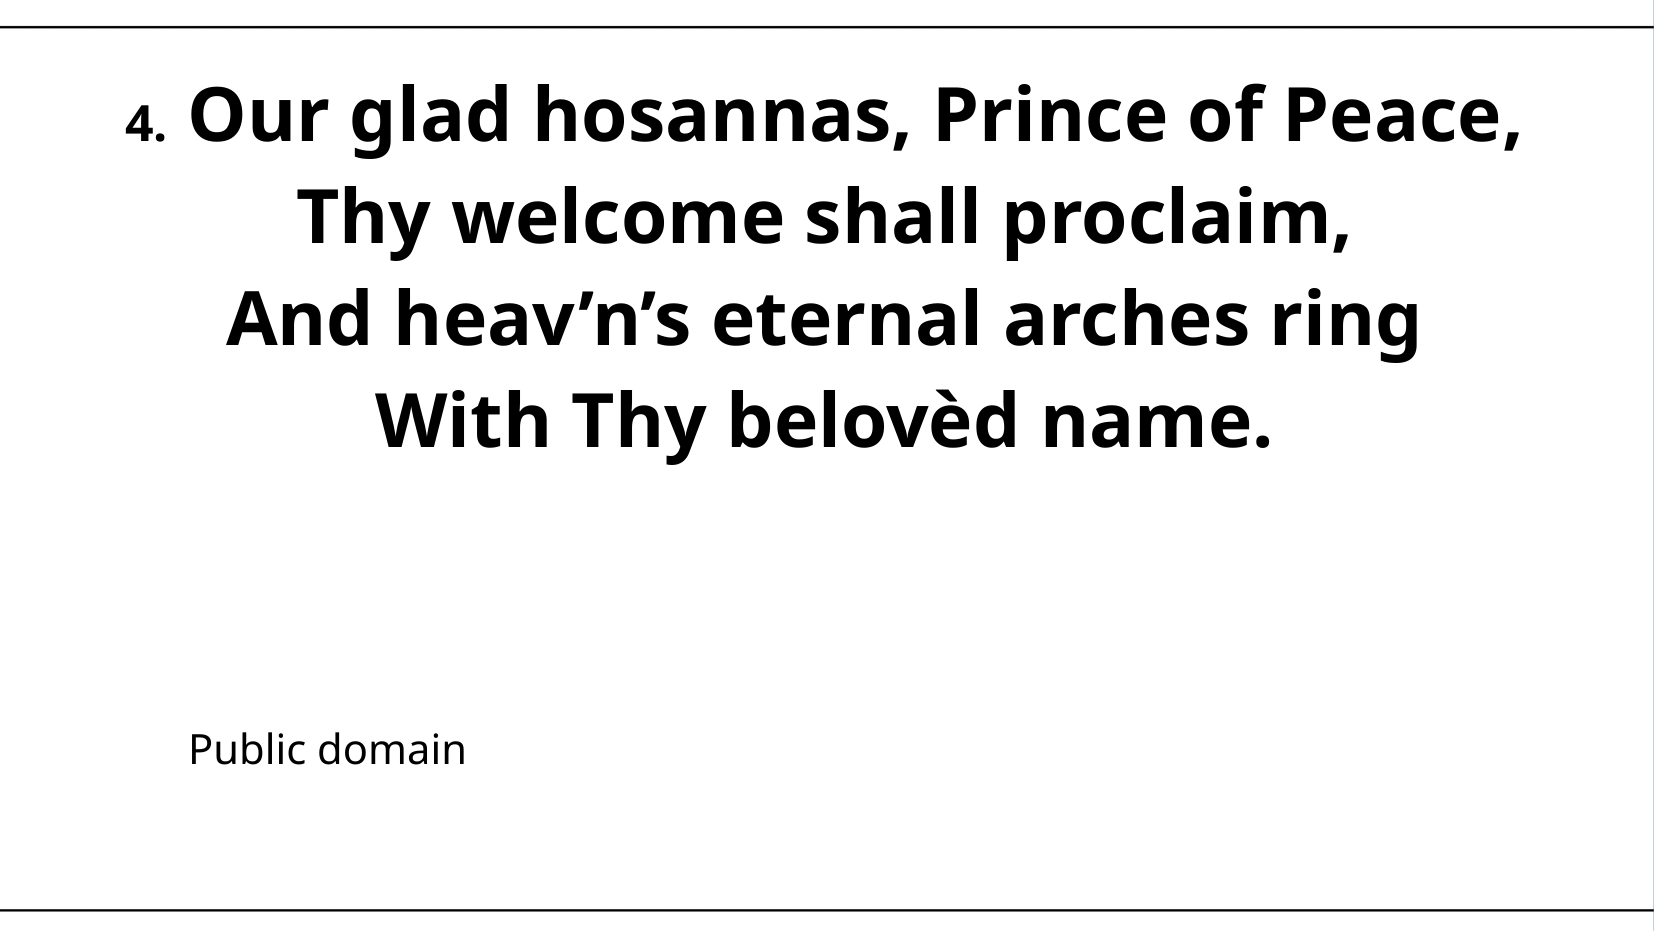

4. Our glad hosannas, Prince of Peace,
Thy welcome shall proclaim,
And heav’n’s eternal arches ring
With Thy belovèd name.
 Public domain